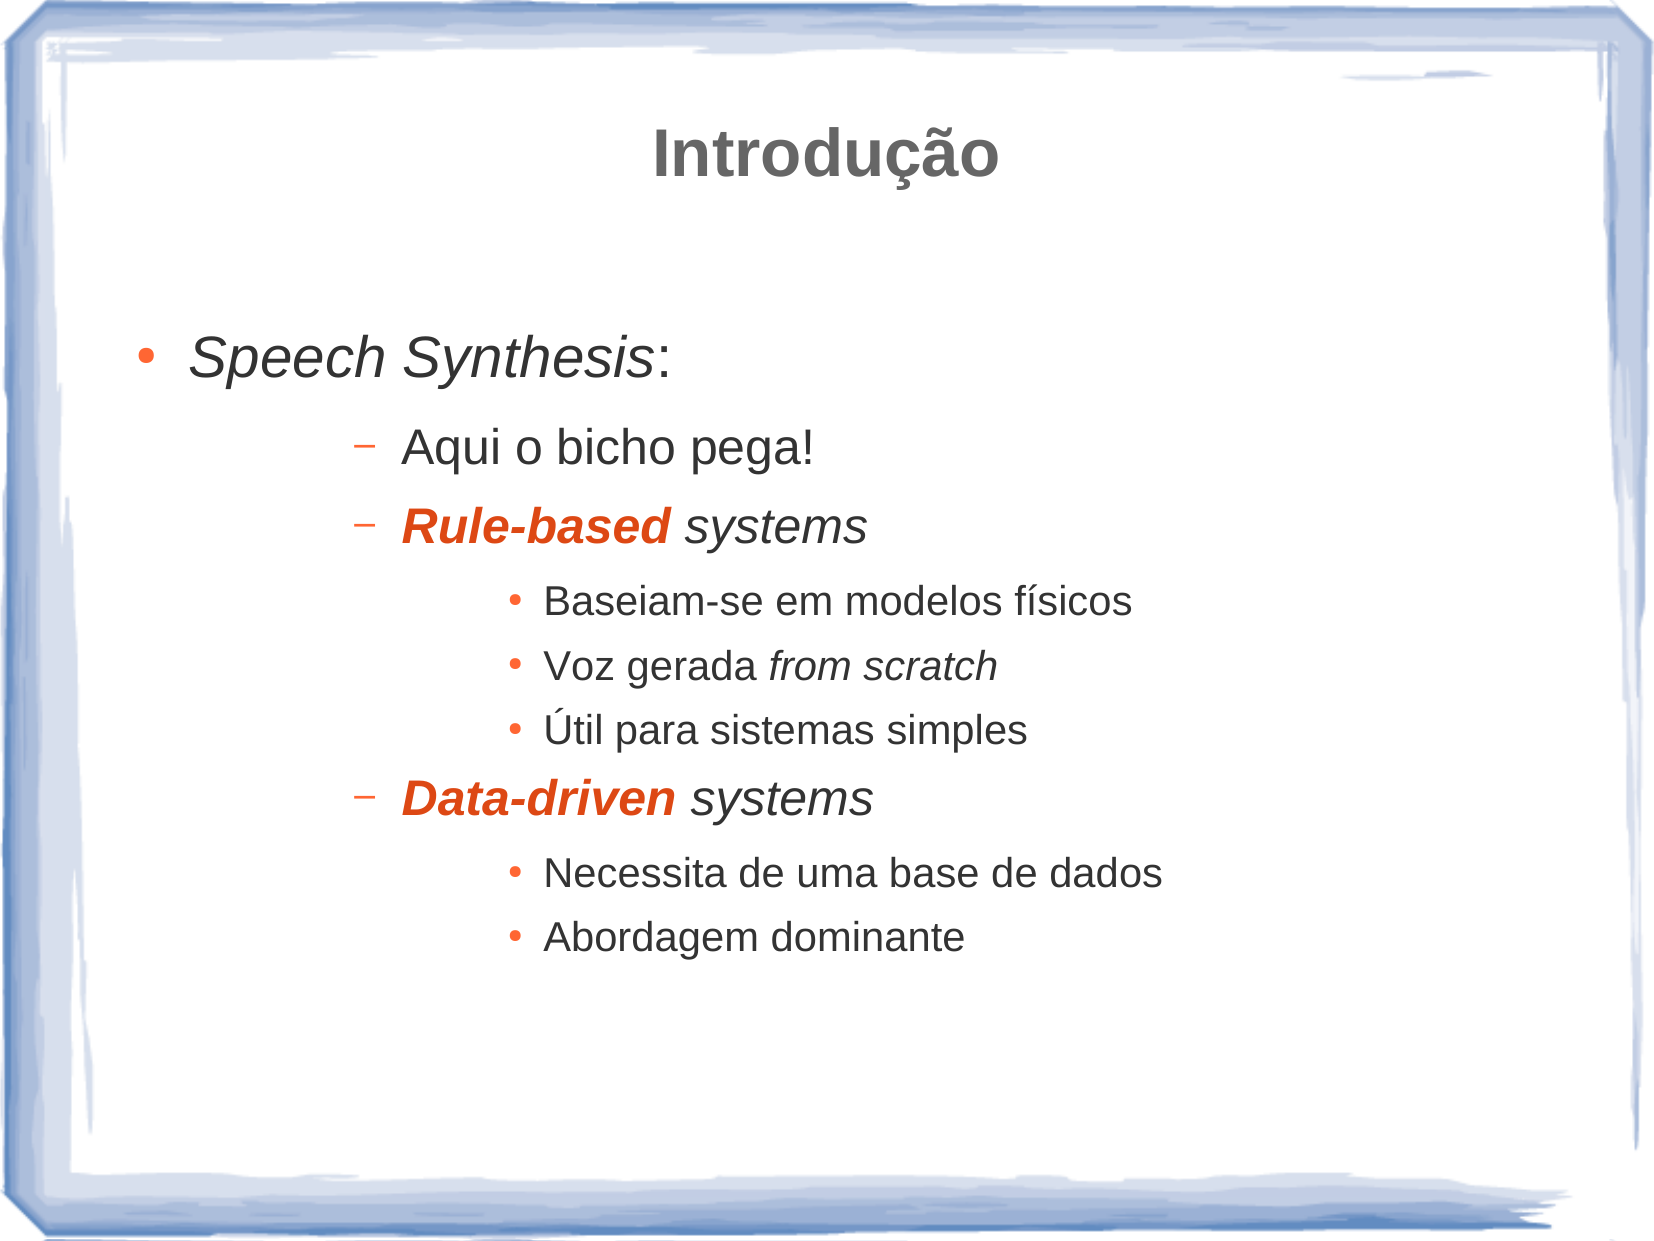

# Introdução
Speech Synthesis:
Aqui o bicho pega!
Rule-based systems
Baseiam-se em modelos físicos
Voz gerada from scratch
Útil para sistemas simples
Data-driven systems
Necessita de uma base de dados
Abordagem dominante